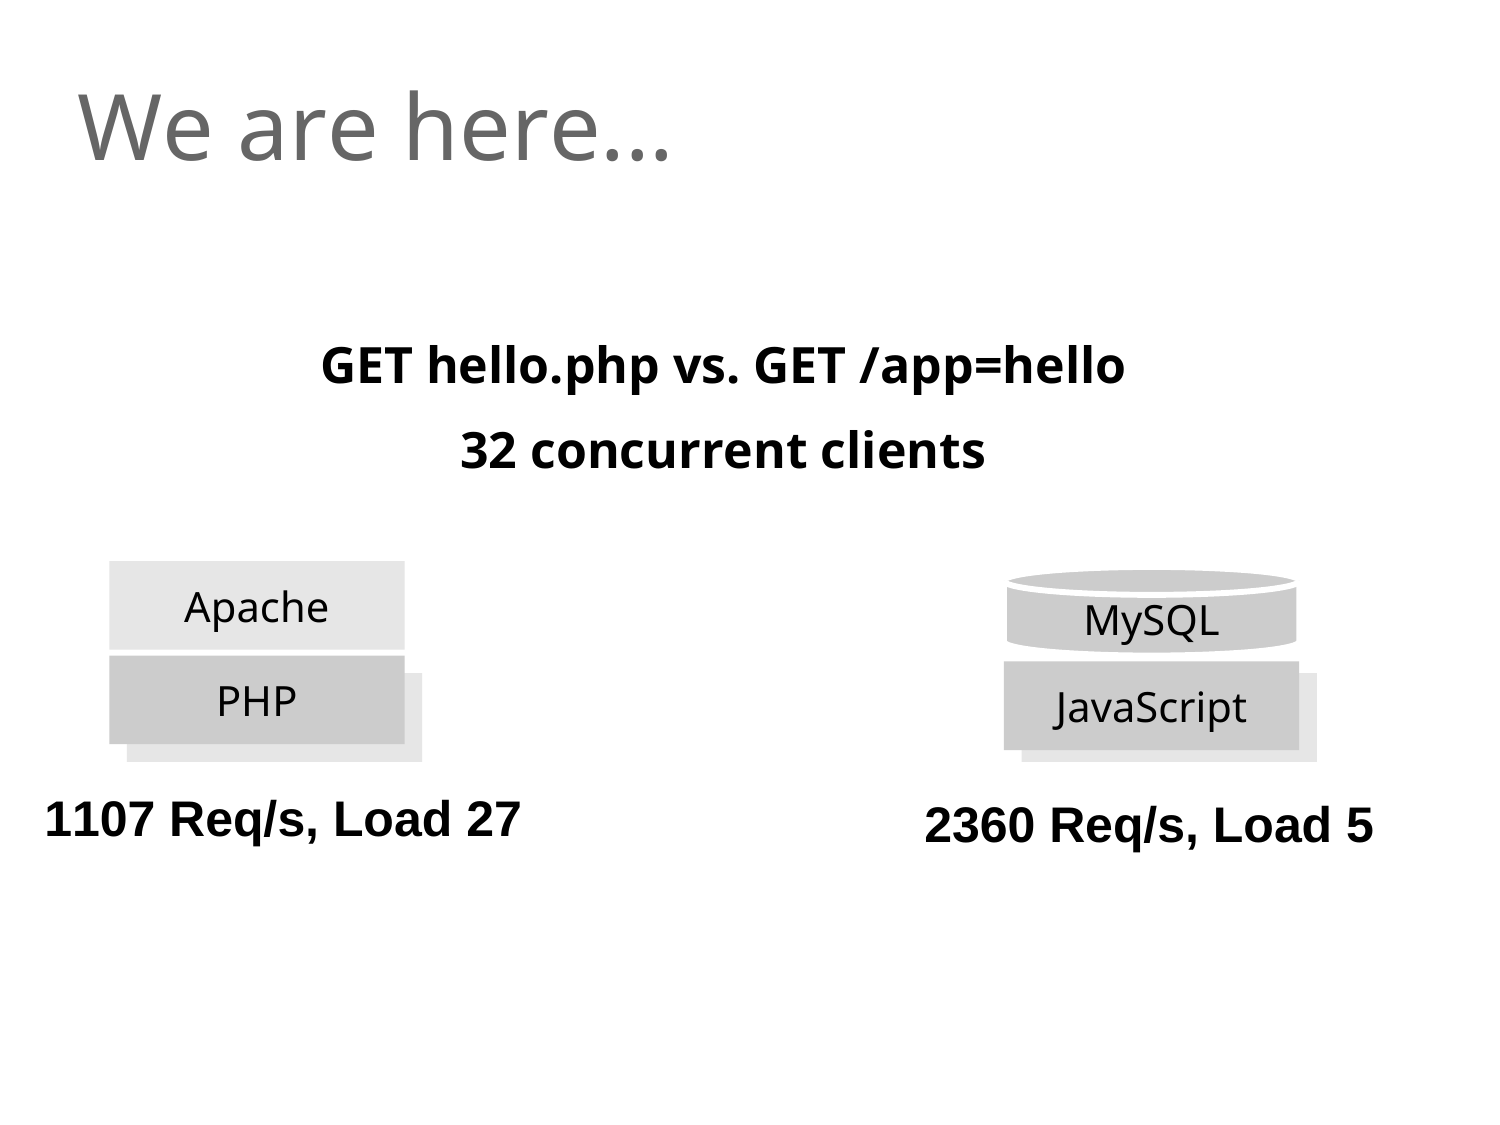

# We are here...
GET hello.php vs. GET /app=hello
32 concurrent clients
Apache
MySQL
PHP
JavaScript
PHP
JavaScript
1107 Req/s, Load 27
2360 Req/s, Load 5